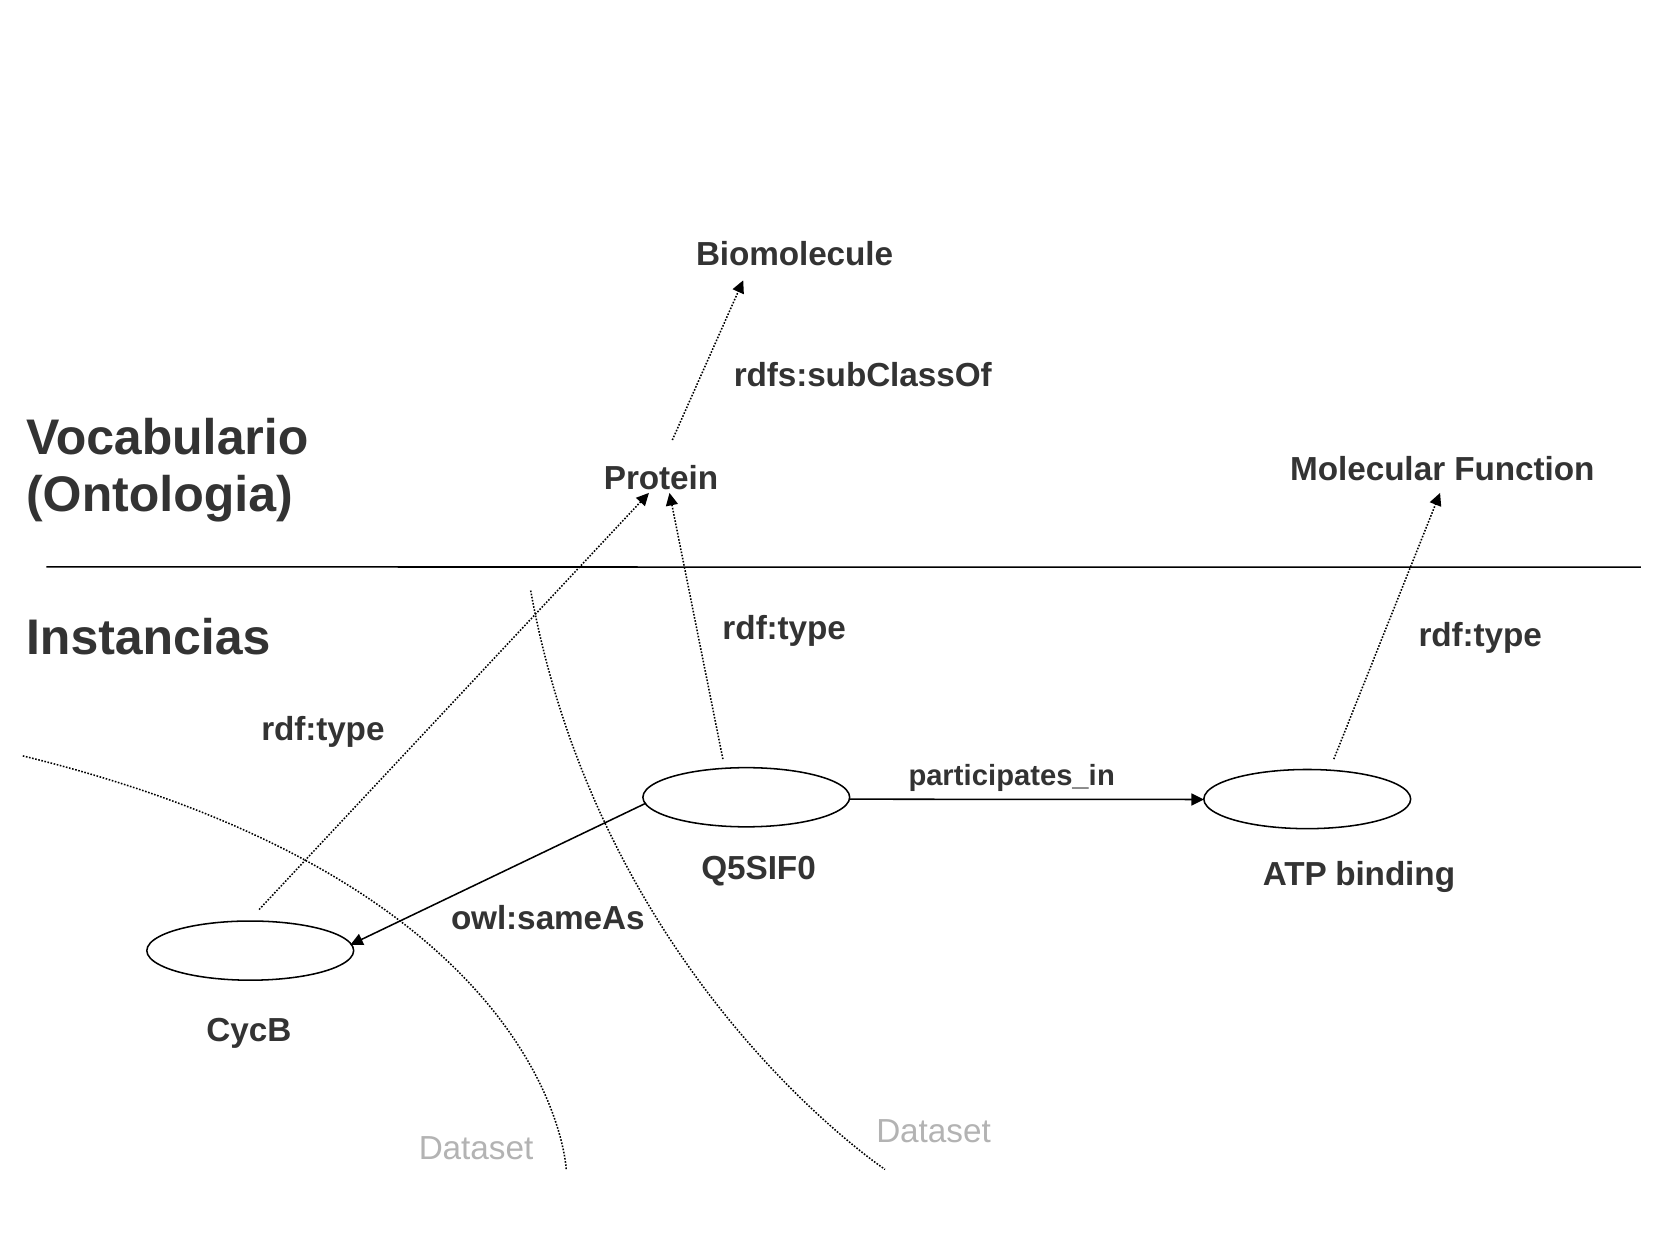

Biomolecule
rdfs:subClassOf
Vocabulario
(Ontologia)
Molecular Function
Protein
Instancias
rdf:type
rdf:type
rdf:type
participates_in
Q5SIF0
ATP binding
owl:sameAs
CycB
Dataset
Dataset